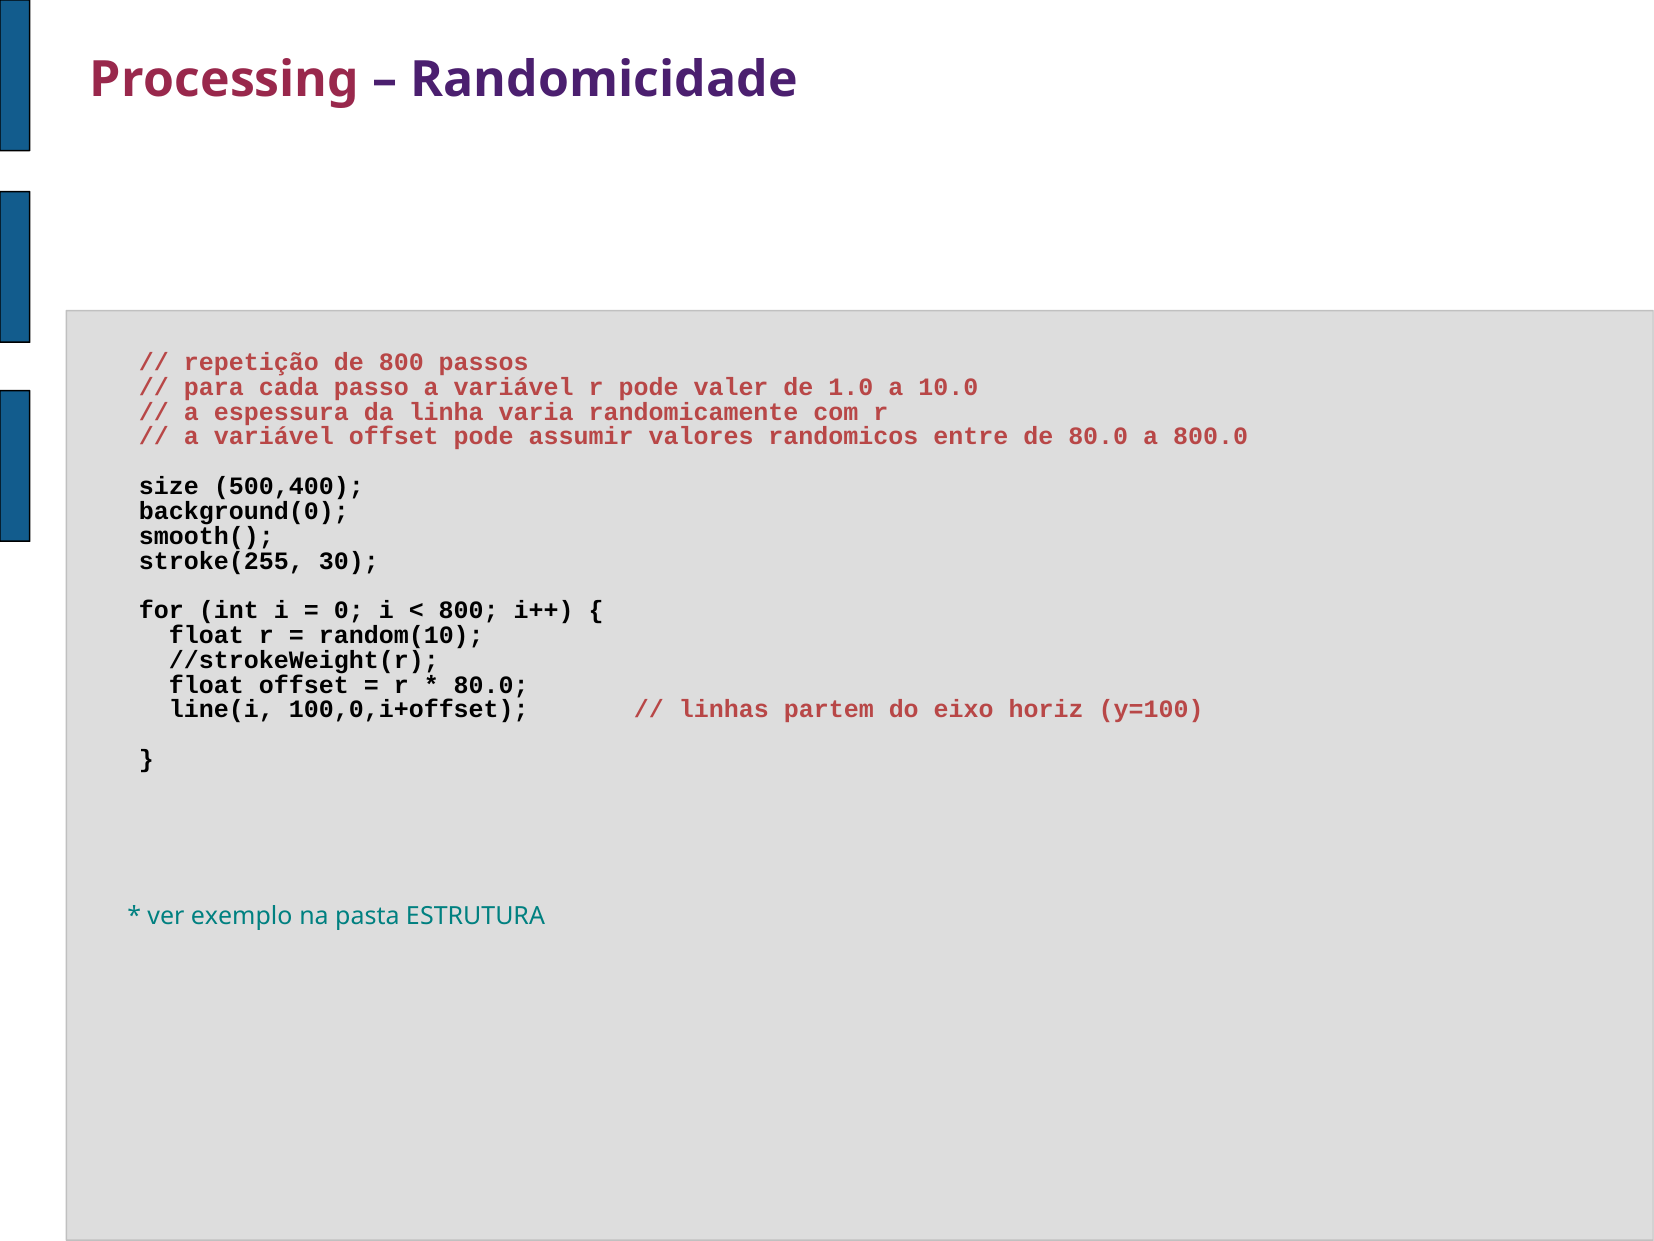

Processing – Randomicidade
// repetição de 800 passos
// para cada passo a variável r pode valer de 1.0 a 10.0
// a espessura da linha varia randomicamente com r
// a variável offset pode assumir valores randomicos entre de 80.0 a 800.0
size (500,400);
background(0);
smooth();
stroke(255, 30);
for (int i = 0; i < 800; i++) {
 float r = random(10);
 //strokeWeight(r);
 float offset = r * 80.0;
 line(i, 100,0,i+offset); // linhas partem do eixo horiz (y=100)
}
* ver exemplo na pasta ESTRUTURA